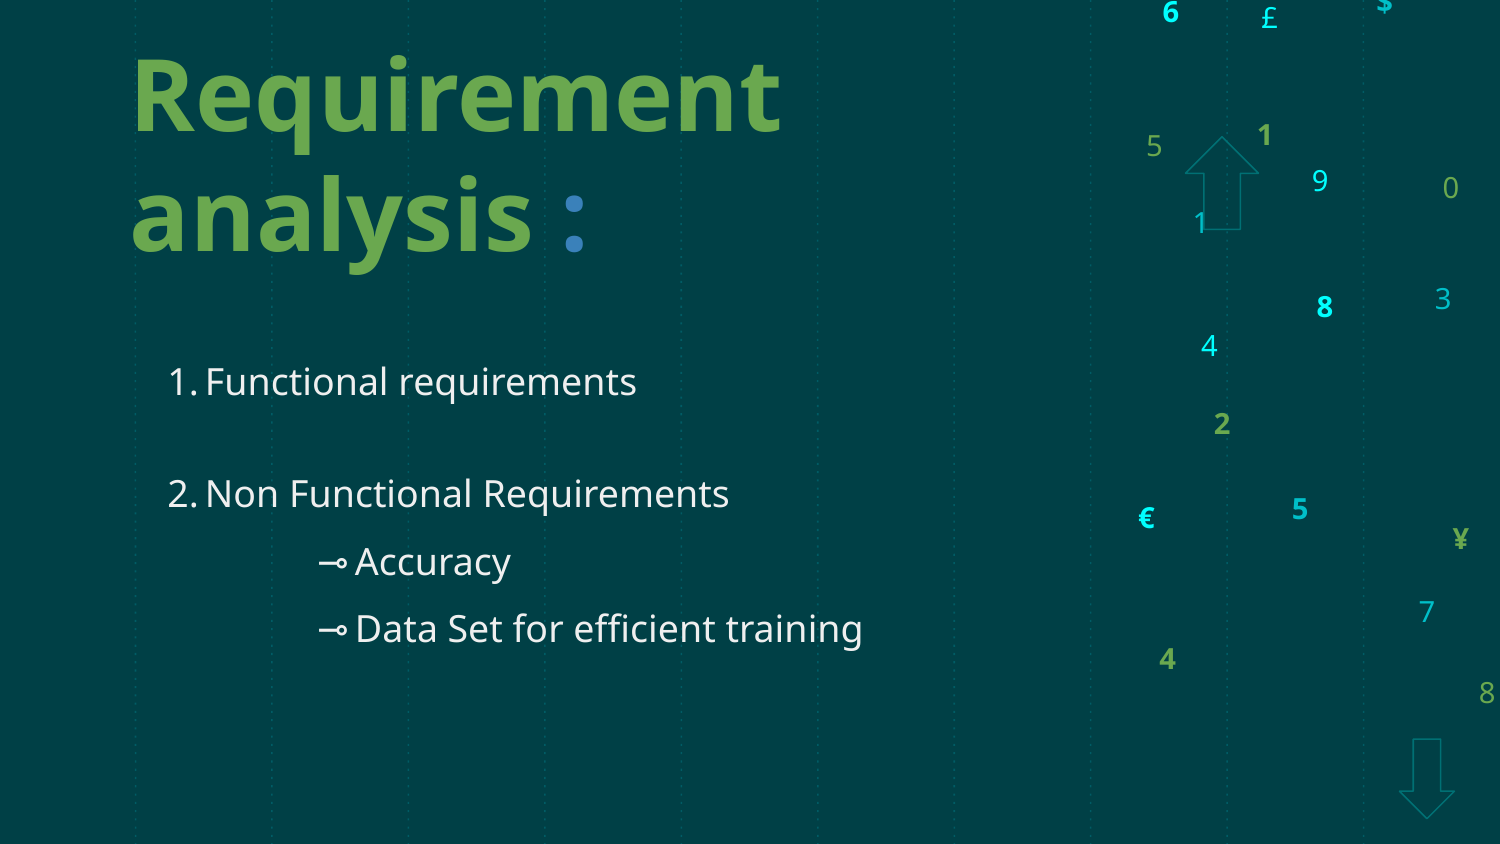

# Requirement analysis :
Functional requirements
Non Functional Requirements
Accuracy
Data Set for efficient training